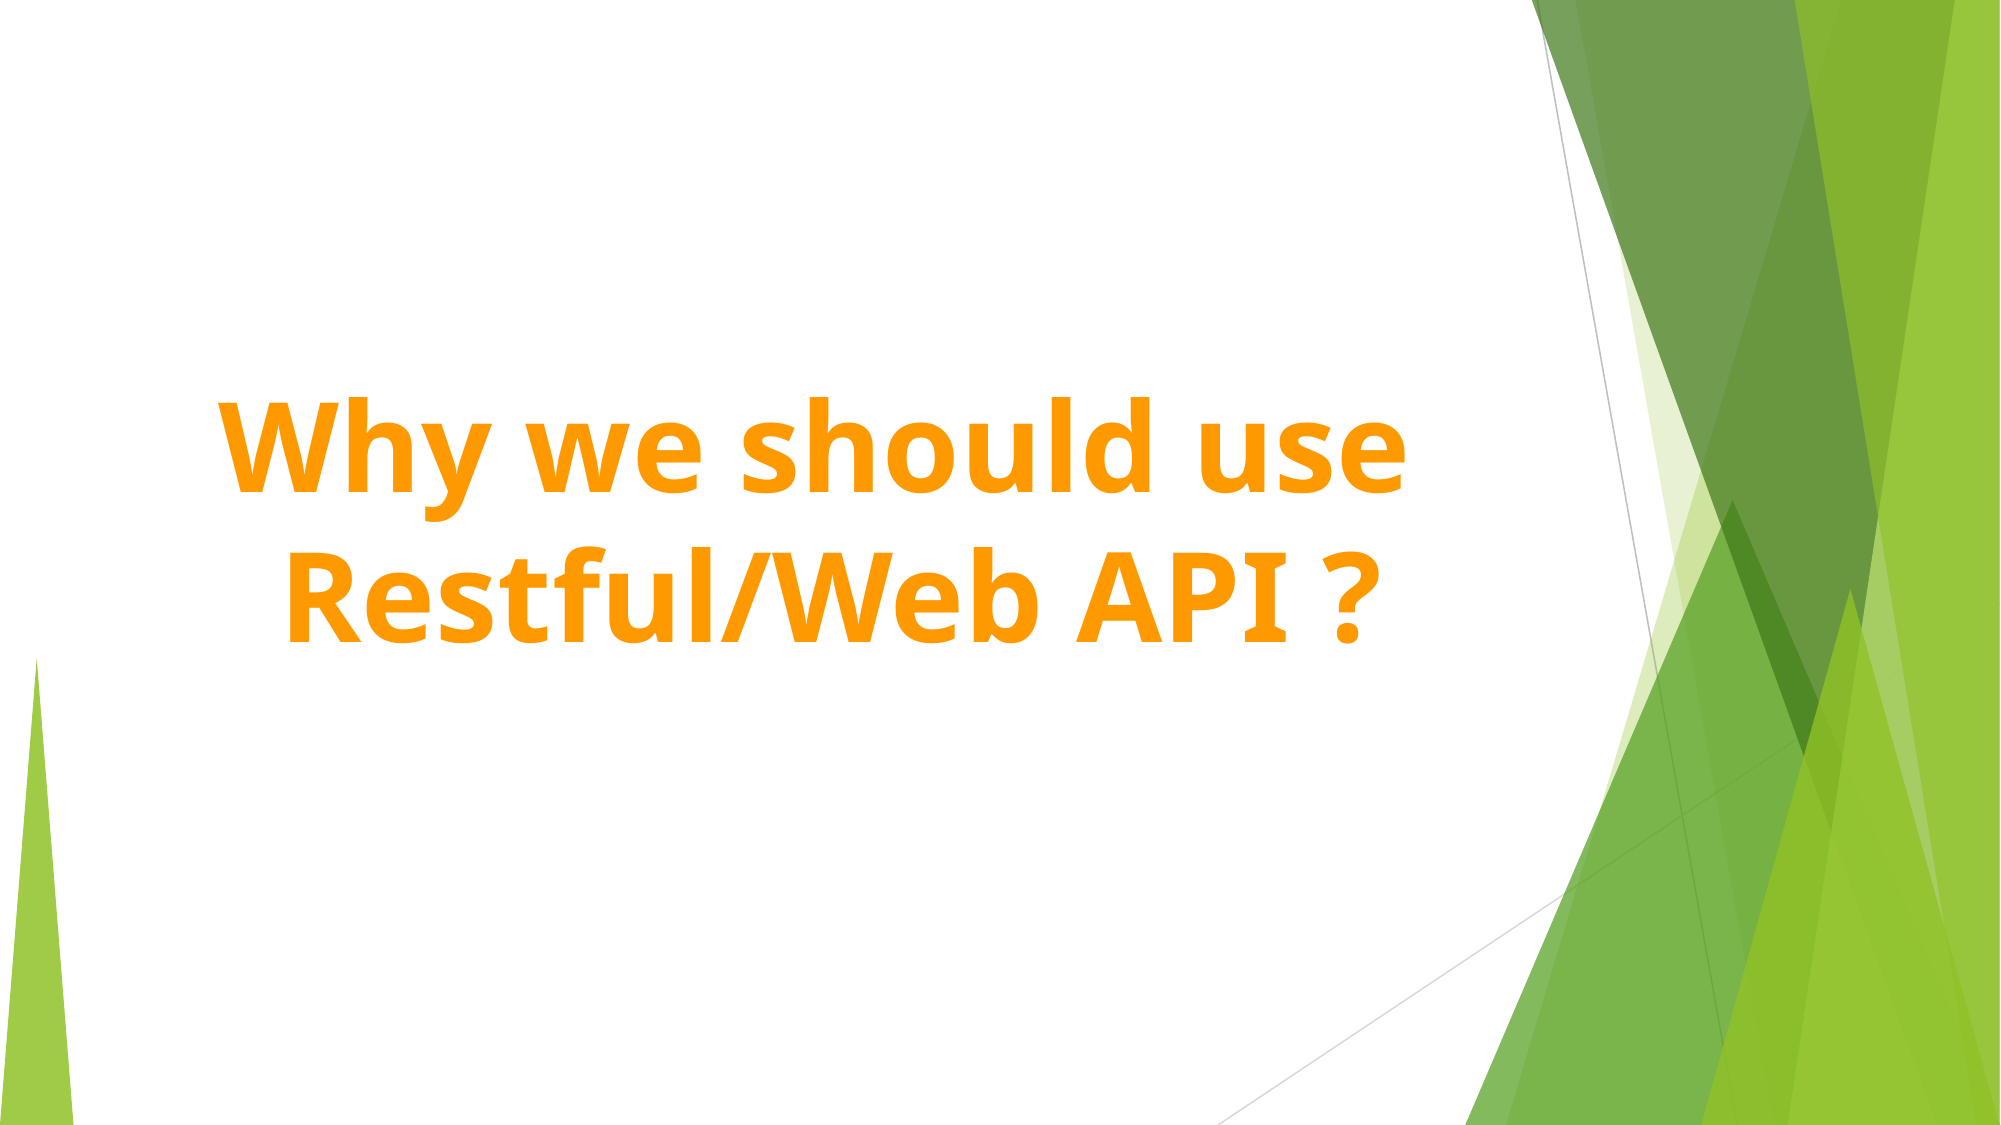

Why we should use
Restful/Web API ?